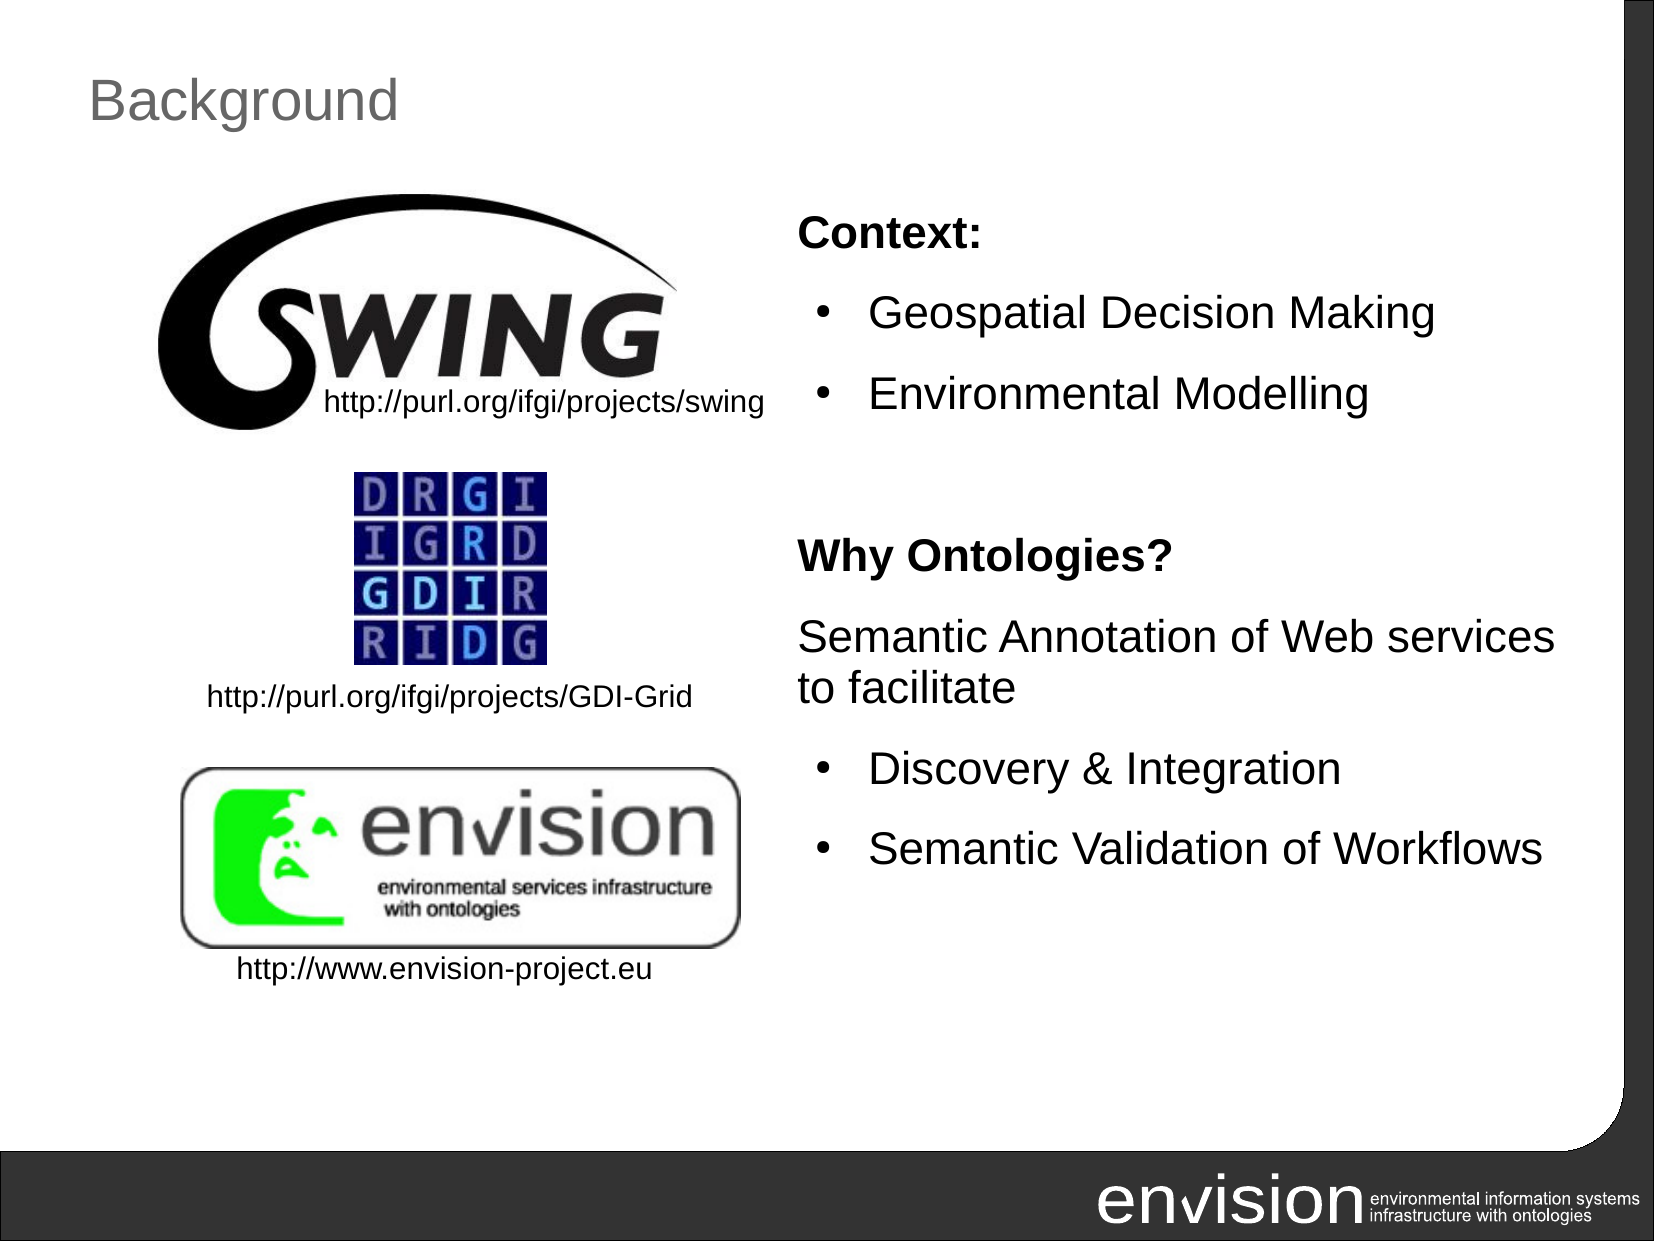

# Background
Context:
Geospatial Decision Making
Environmental Modelling
Why Ontologies?
Semantic Annotation of Web services to facilitate
Discovery & Integration
Semantic Validation of Workflows
http://purl.org/ifgi/projects/swing
http://purl.org/ifgi/projects/GDI-Grid
http://www.envision-project.eu